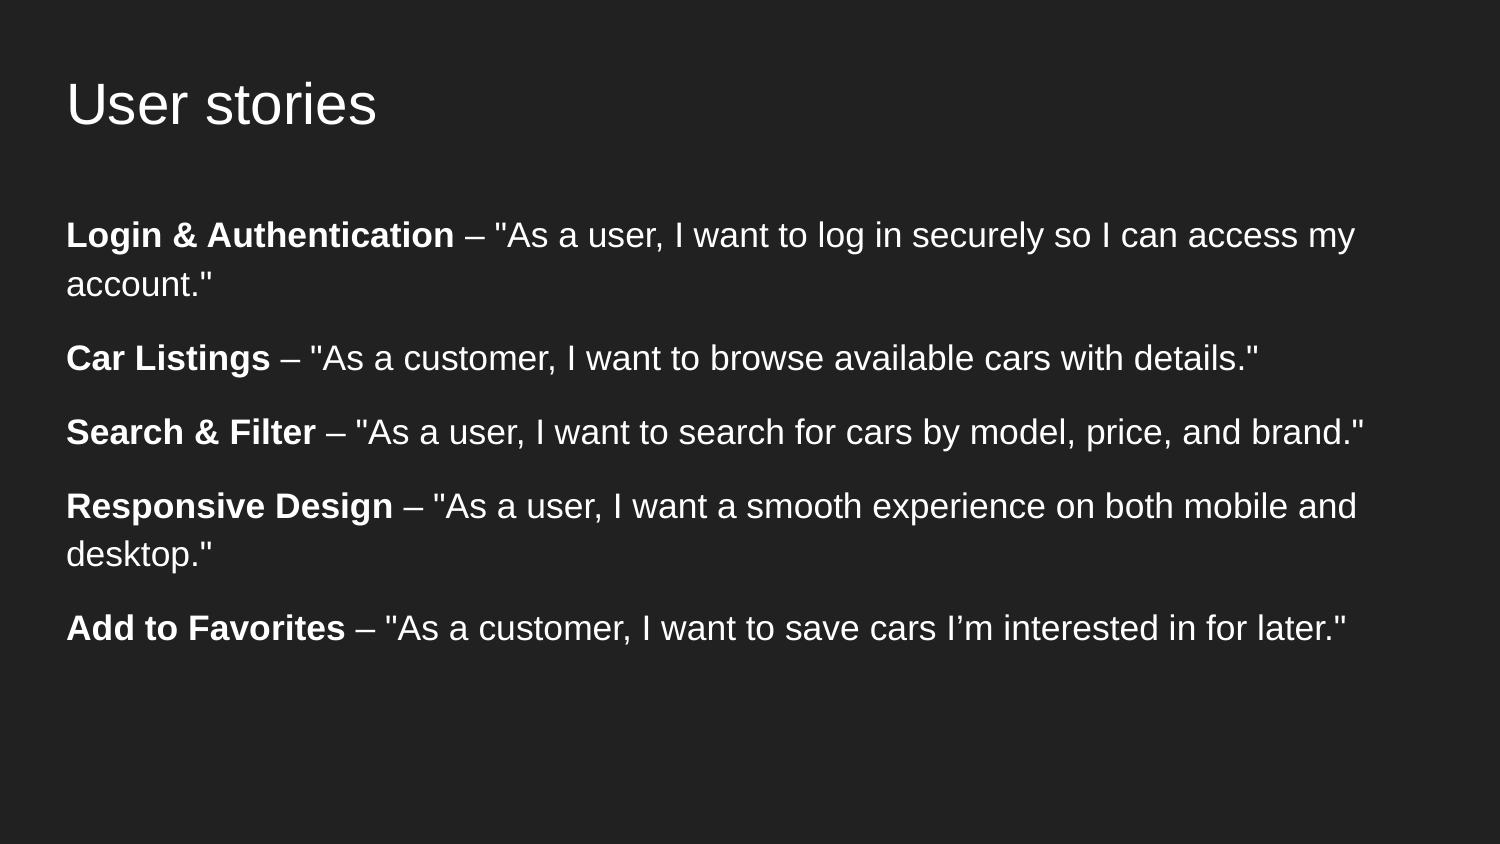

# User stories
Login & Authentication – "As a user, I want to log in securely so I can access my account."
Car Listings – "As a customer, I want to browse available cars with details."
Search & Filter – "As a user, I want to search for cars by model, price, and brand."
Responsive Design – "As a user, I want a smooth experience on both mobile and desktop."
Add to Favorites – "As a customer, I want to save cars I’m interested in for later."